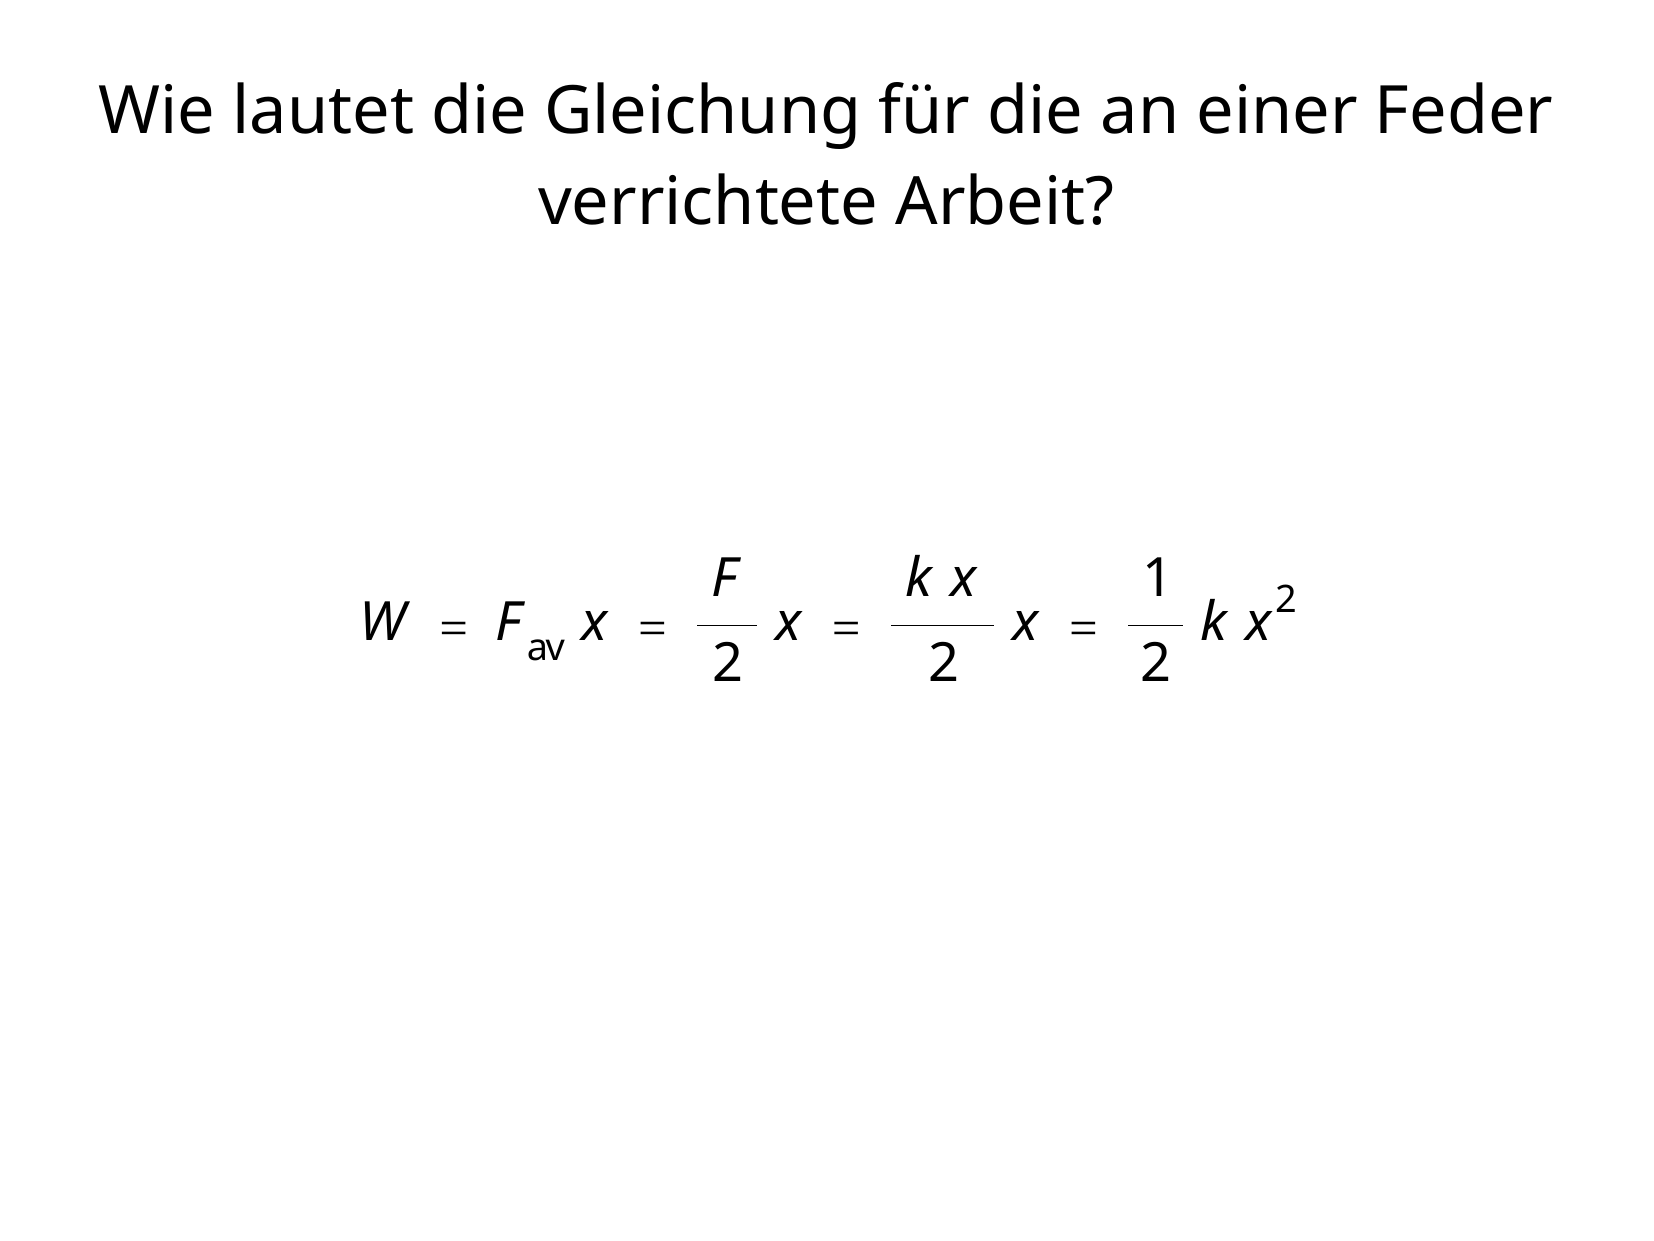

# Wie lautet die Gleichung für die an einer Feder verrichtete Arbeit?